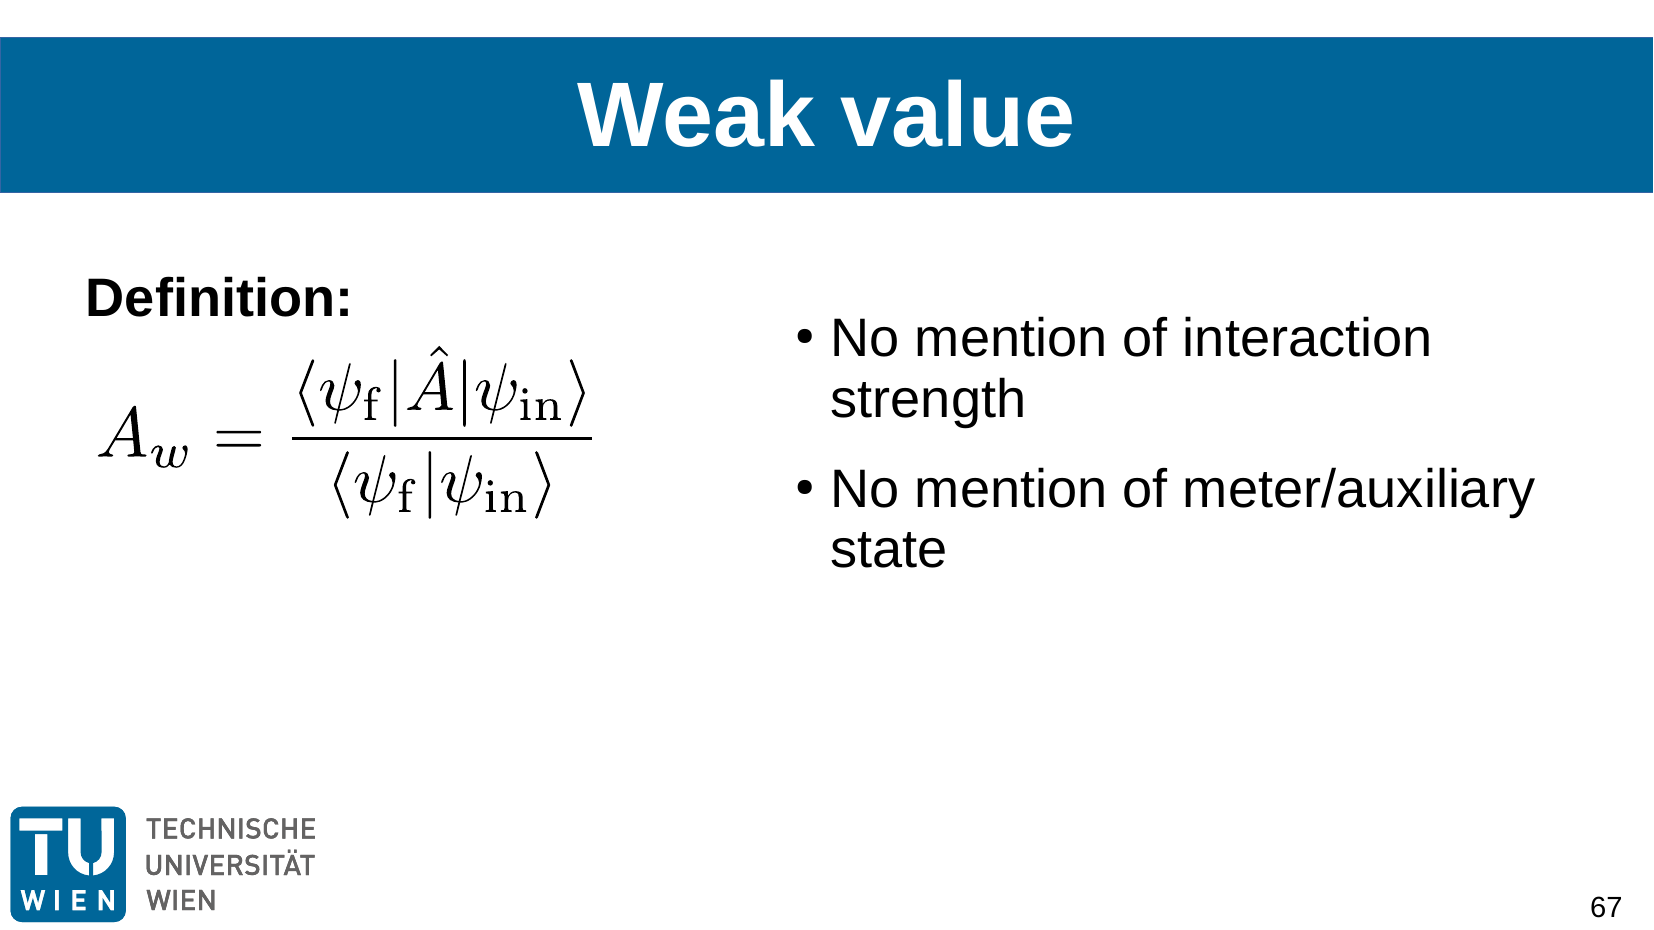

# Weak value
No mention of interaction strength
No mention of meter/auxiliary state
Definition: